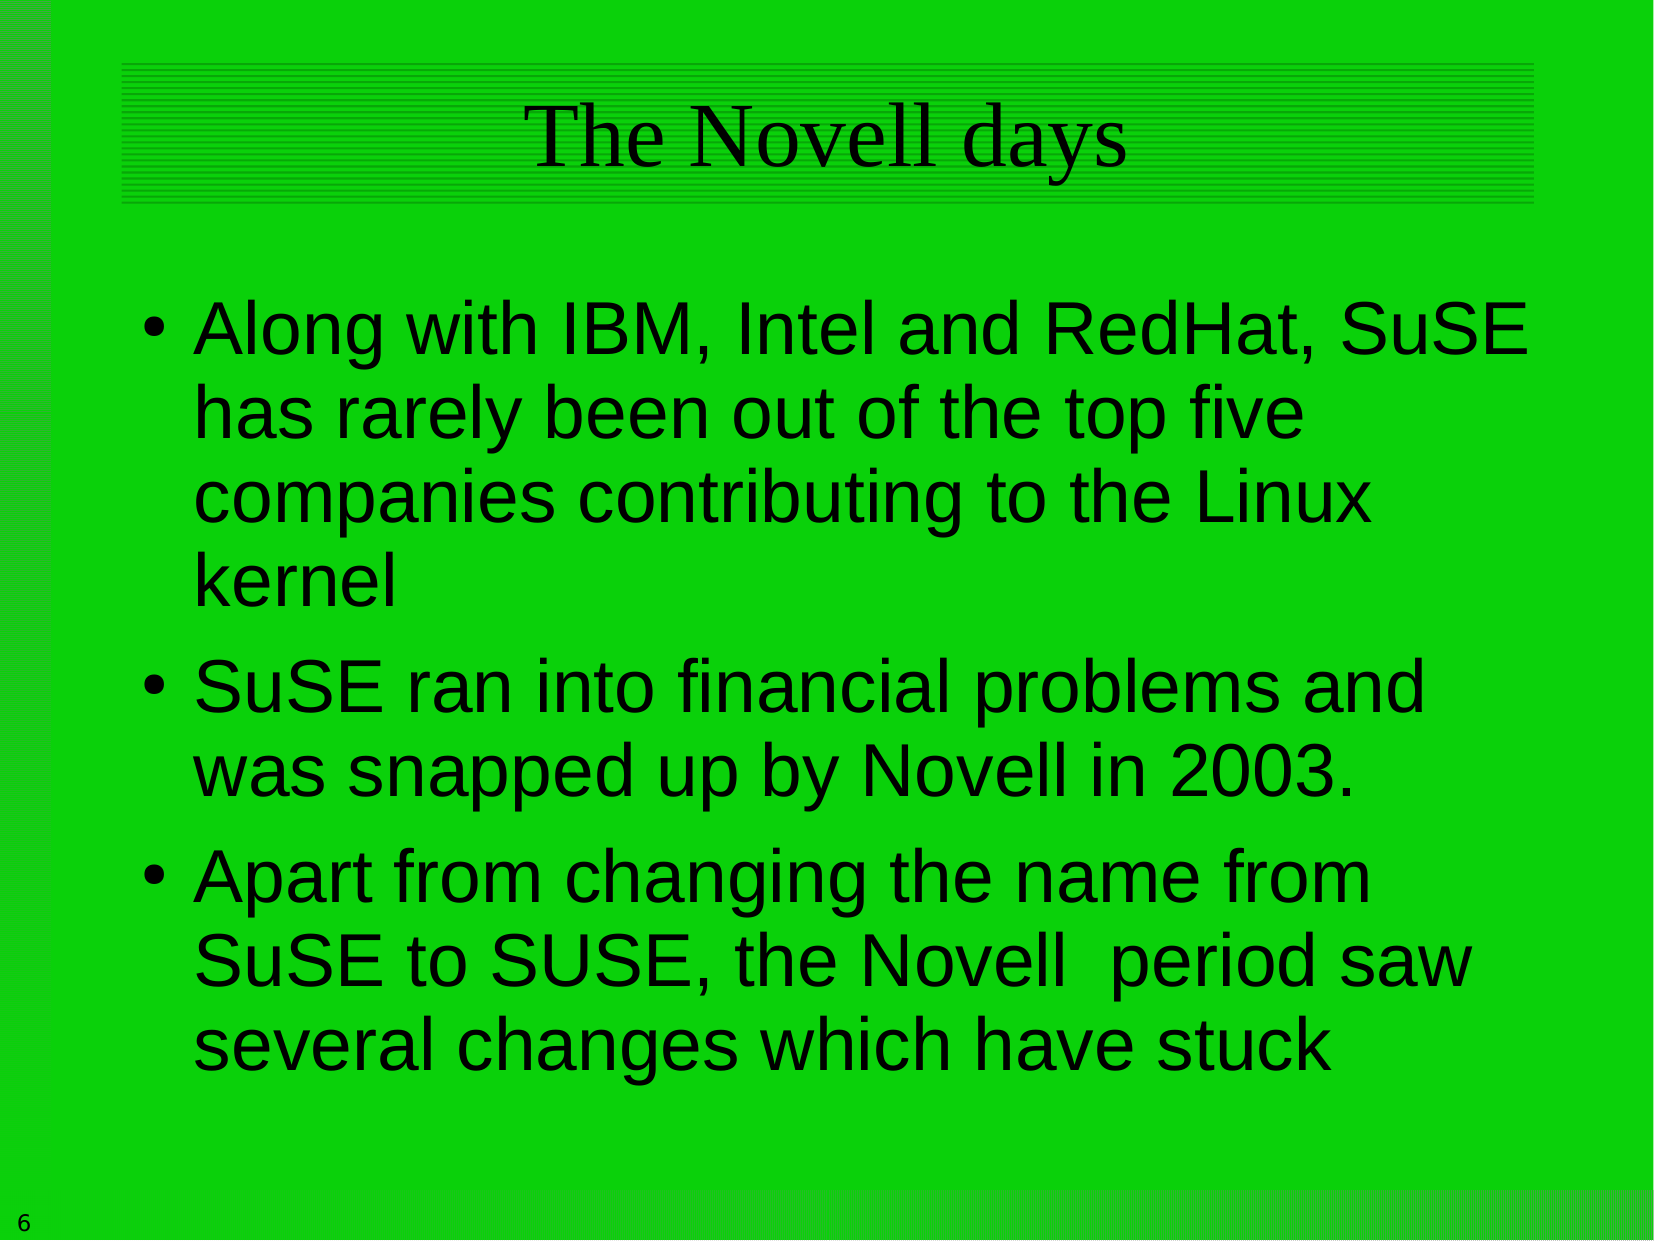

# The Novell days
Along with IBM, Intel and RedHat, SuSE has rarely been out of the top five companies contributing to the Linux kernel
SuSE ran into financial problems and was snapped up by Novell in 2003.
Apart from changing the name from SuSE to SUSE, the Novell period saw several changes which have stuck